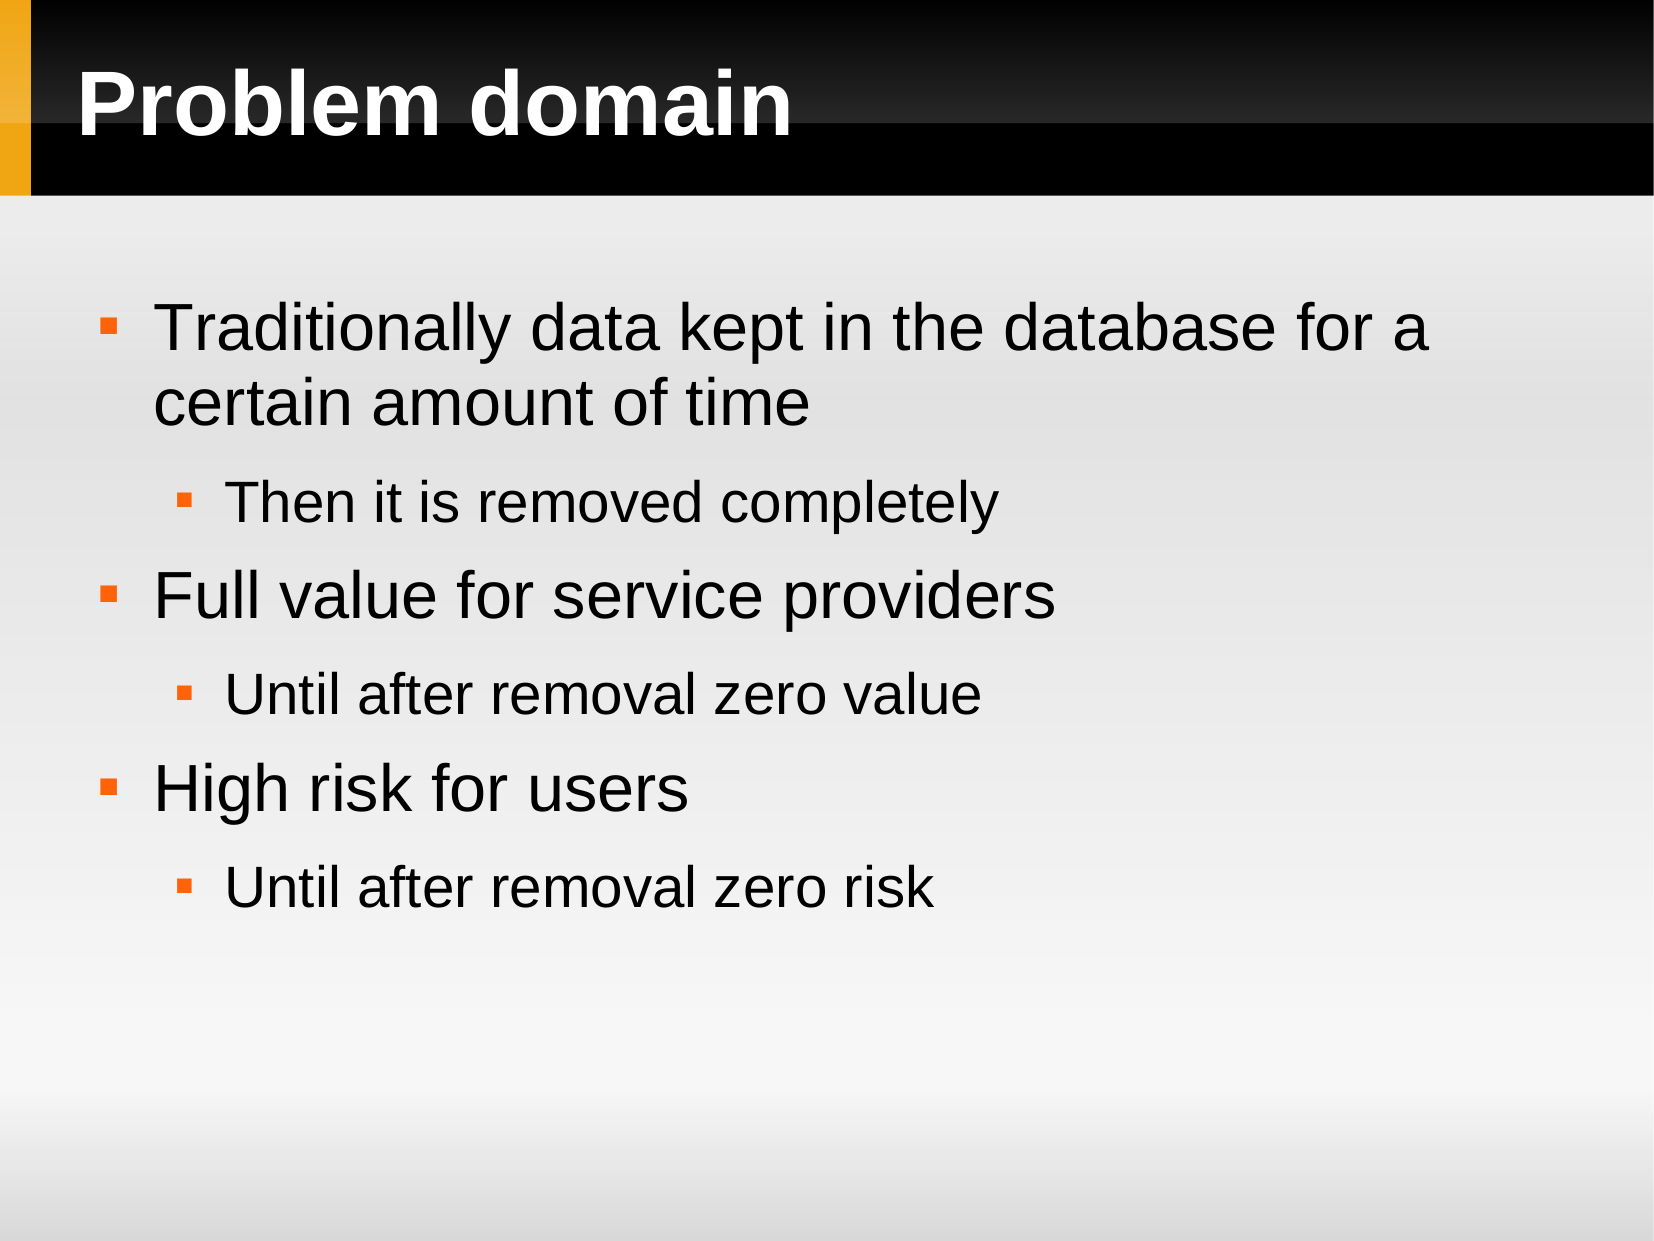

# Problem domain
Traditionally data kept in the database for a certain amount of time
Then it is removed completely
Full value for service providers
Until after removal zero value
High risk for users
Until after removal zero risk